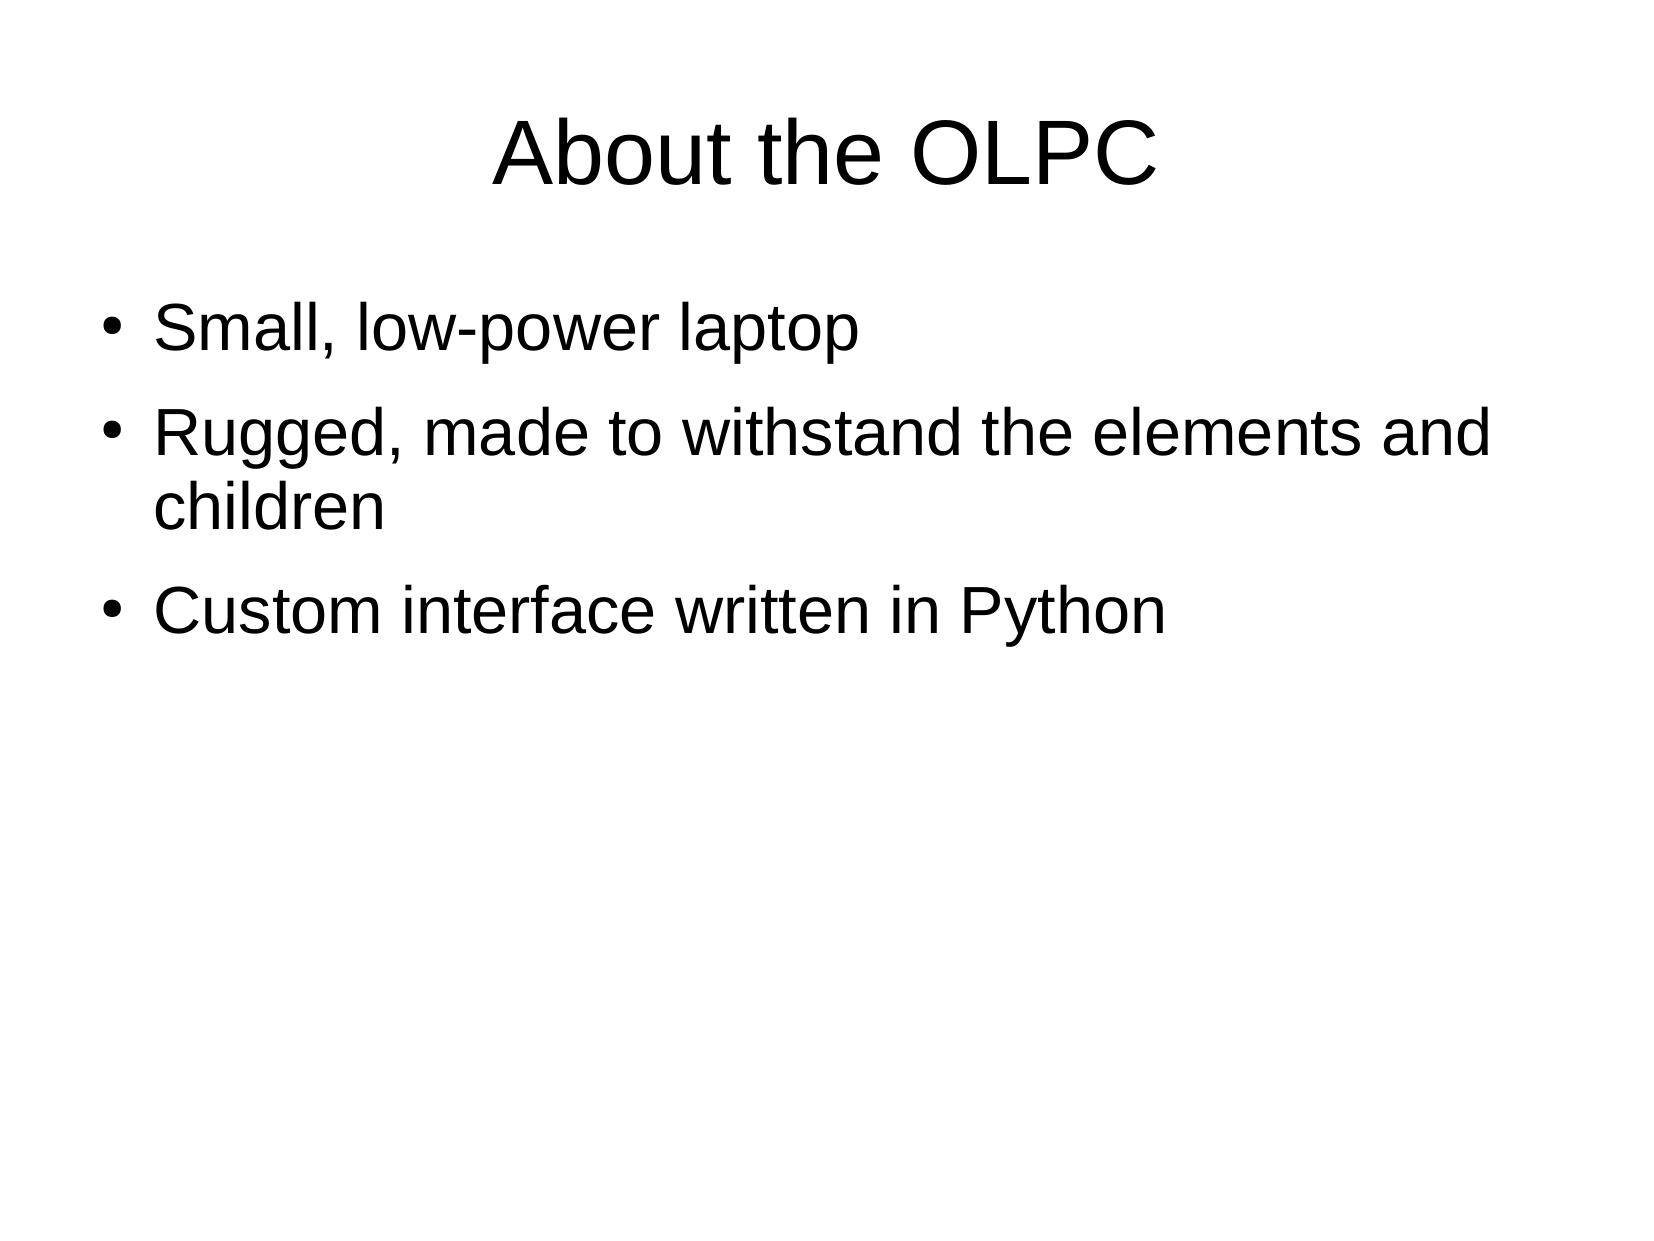

# About the OLPC
Small, low-power laptop
Rugged, made to withstand the elements and children
Custom interface written in Python